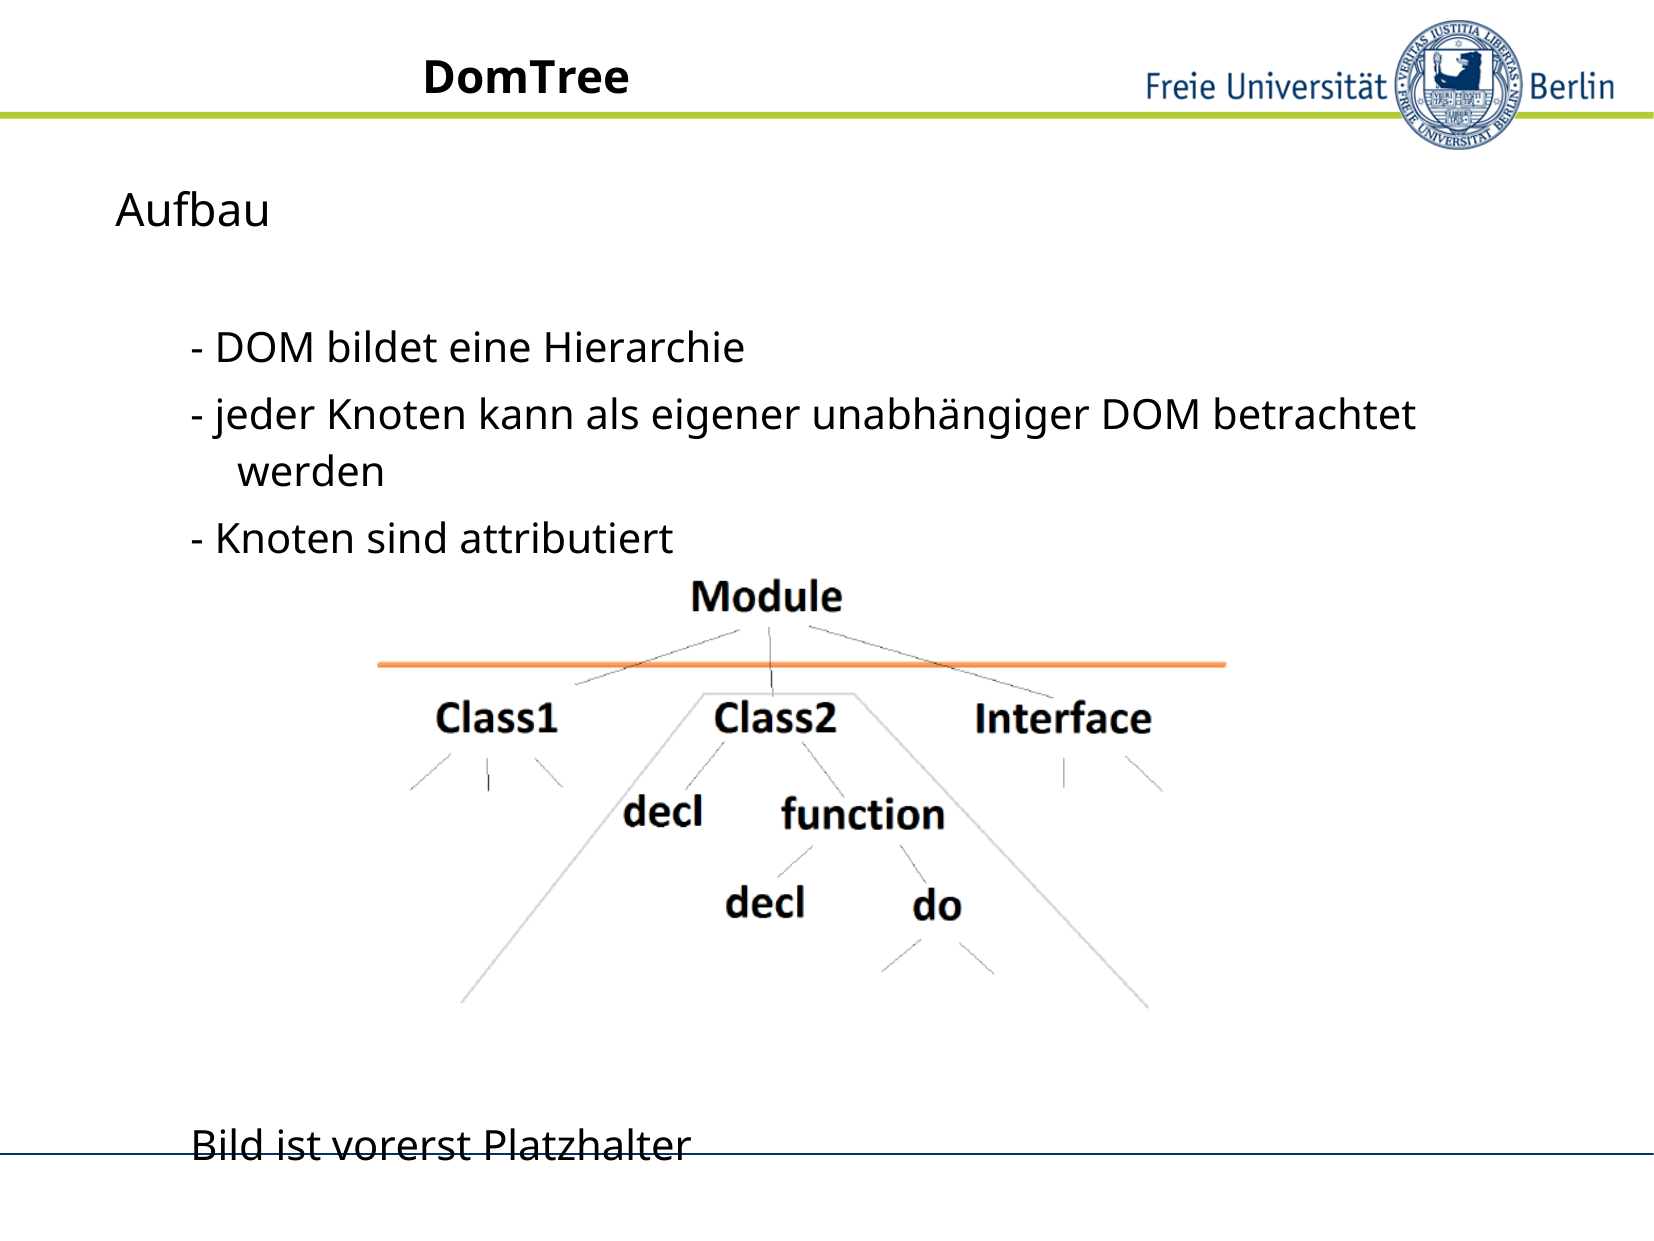

# DomTree
Aufbau
- DOM bildet eine Hierarchie
- jeder Knoten kann als eigener unabhängiger DOM betrachtet werden
- Knoten sind attributiert
Bild ist vorerst Platzhalter